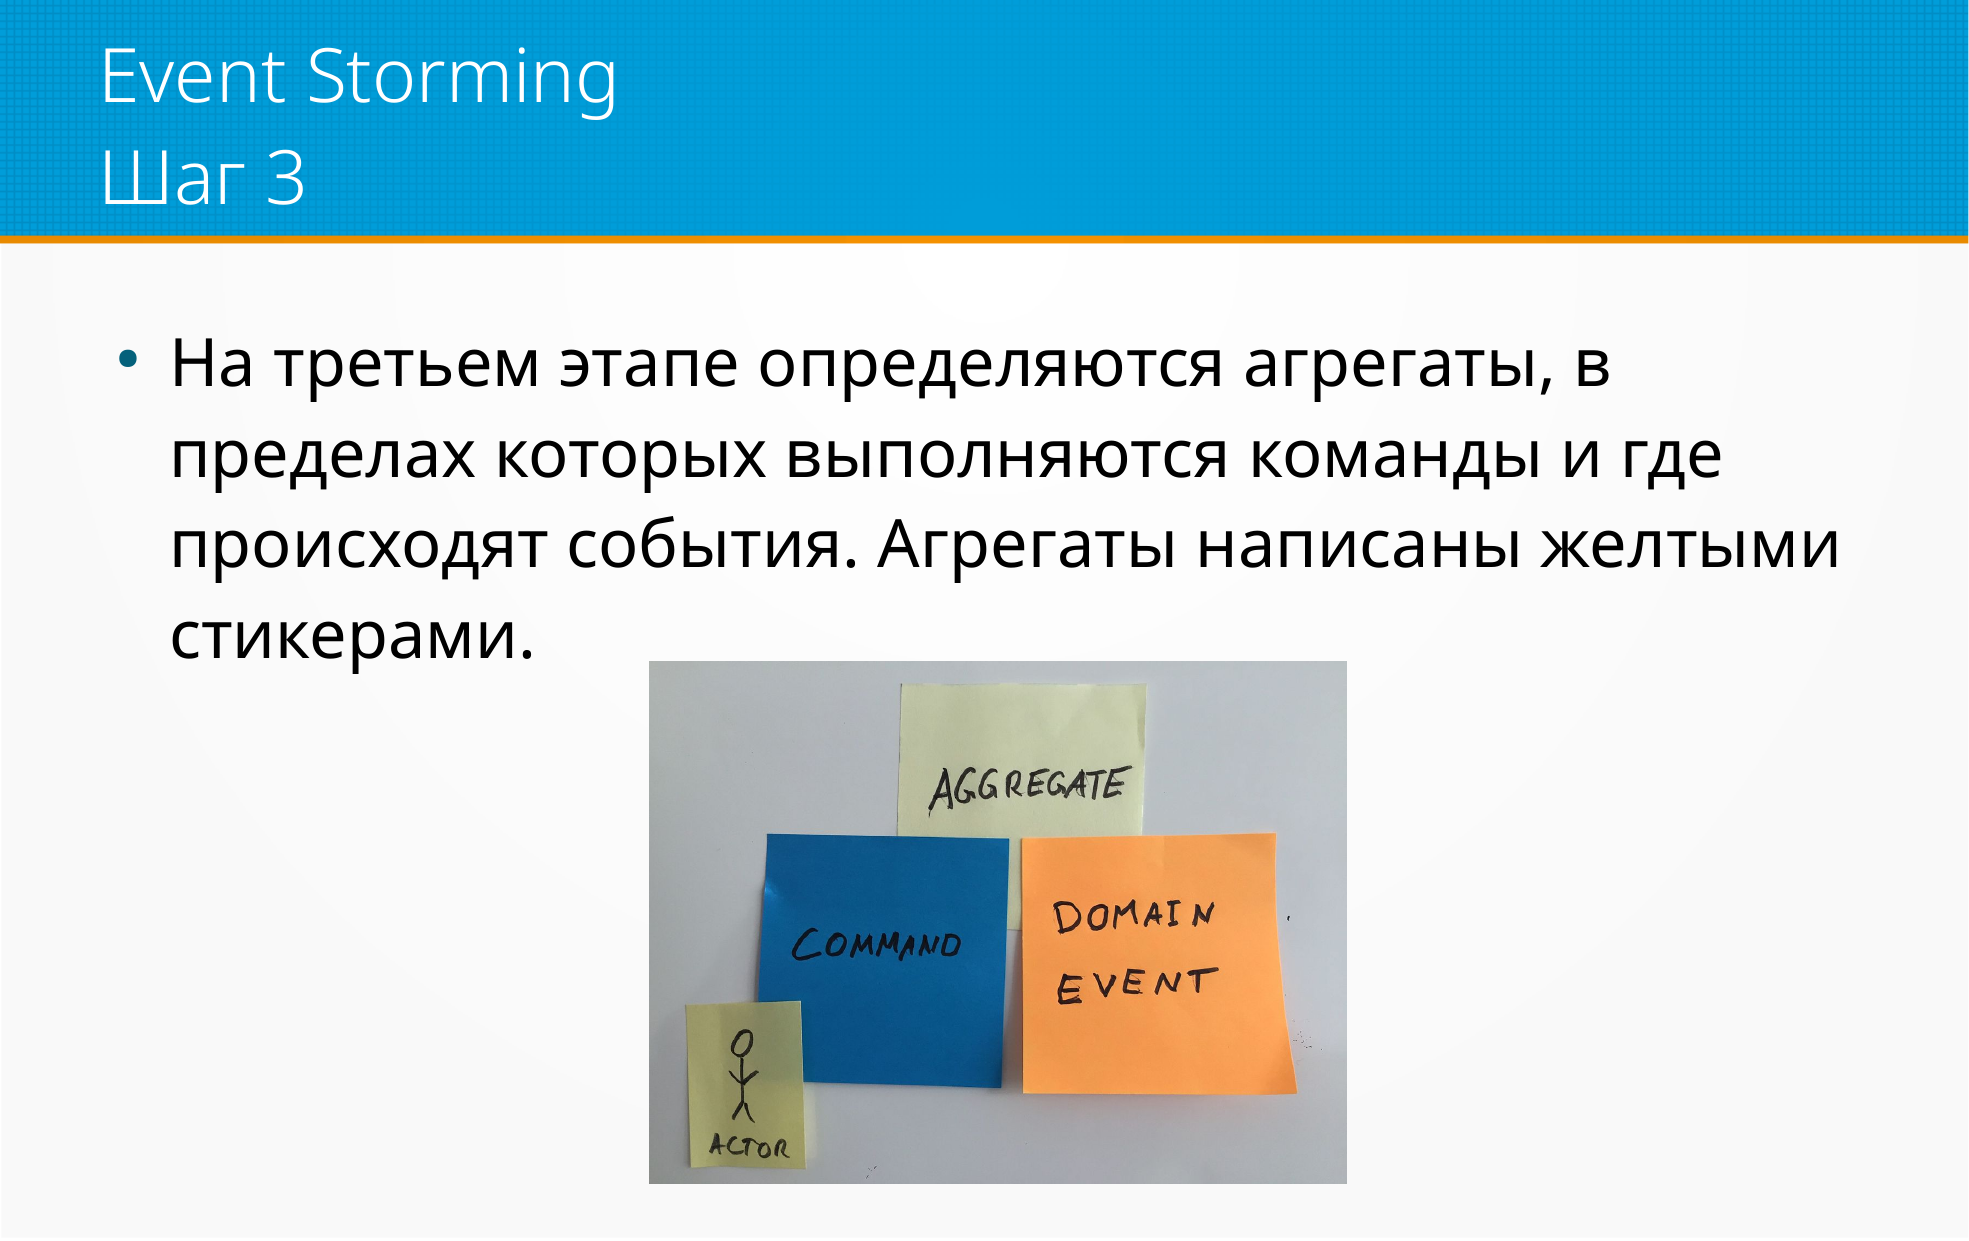

# Event Storming Шаг 3
На третьем этапе определяются агрегаты, в пределах которых выполняются команды и где происходят события. Агрегаты написаны желтыми стикерами.